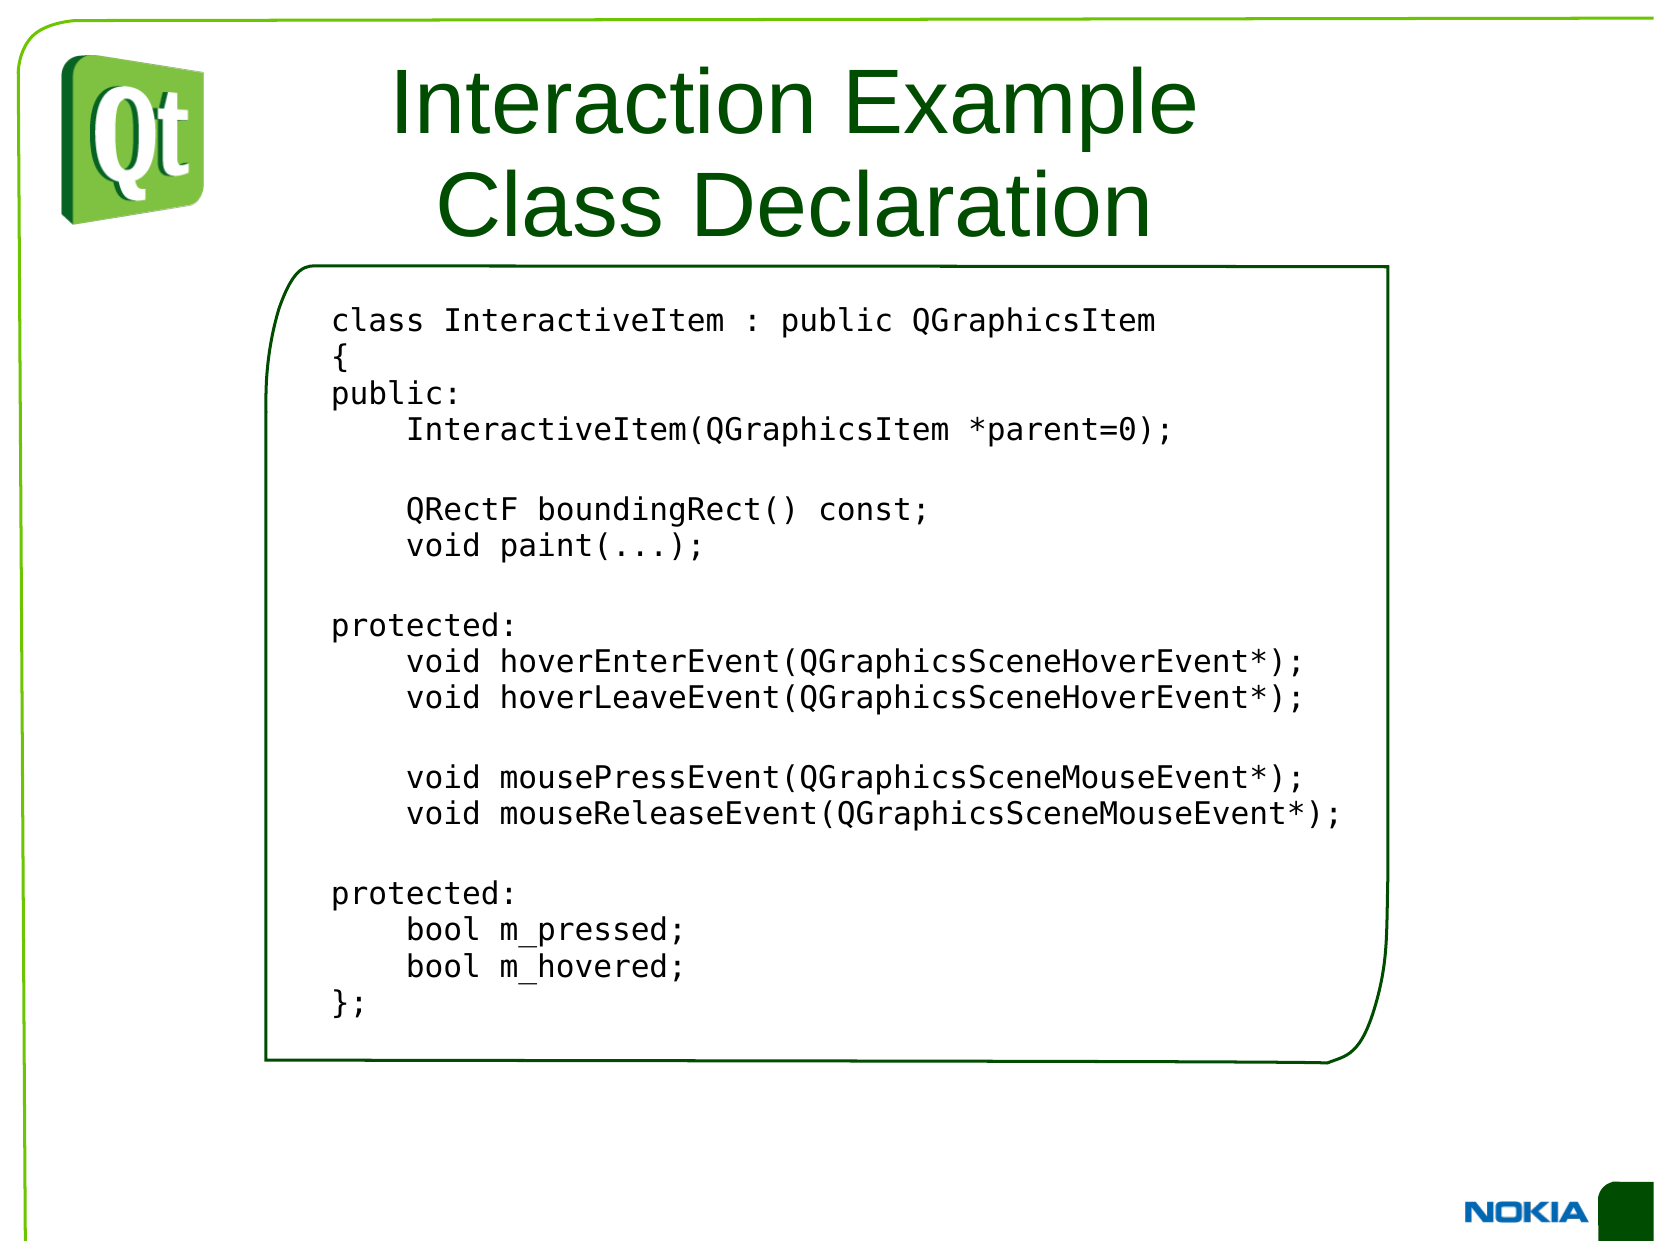

# Interaction Example Class Declaration
class InteractiveItem : public QGraphicsItem
{
public:
 InteractiveItem(QGraphicsItem *parent=0);
 QRectF boundingRect() const;
 void paint(...);
protected:
 void hoverEnterEvent(QGraphicsSceneHoverEvent*);
 void hoverLeaveEvent(QGraphicsSceneHoverEvent*);
 void mousePressEvent(QGraphicsSceneMouseEvent*);
 void mouseReleaseEvent(QGraphicsSceneMouseEvent*);
protected:
 bool m_pressed;
 bool m_hovered;
};